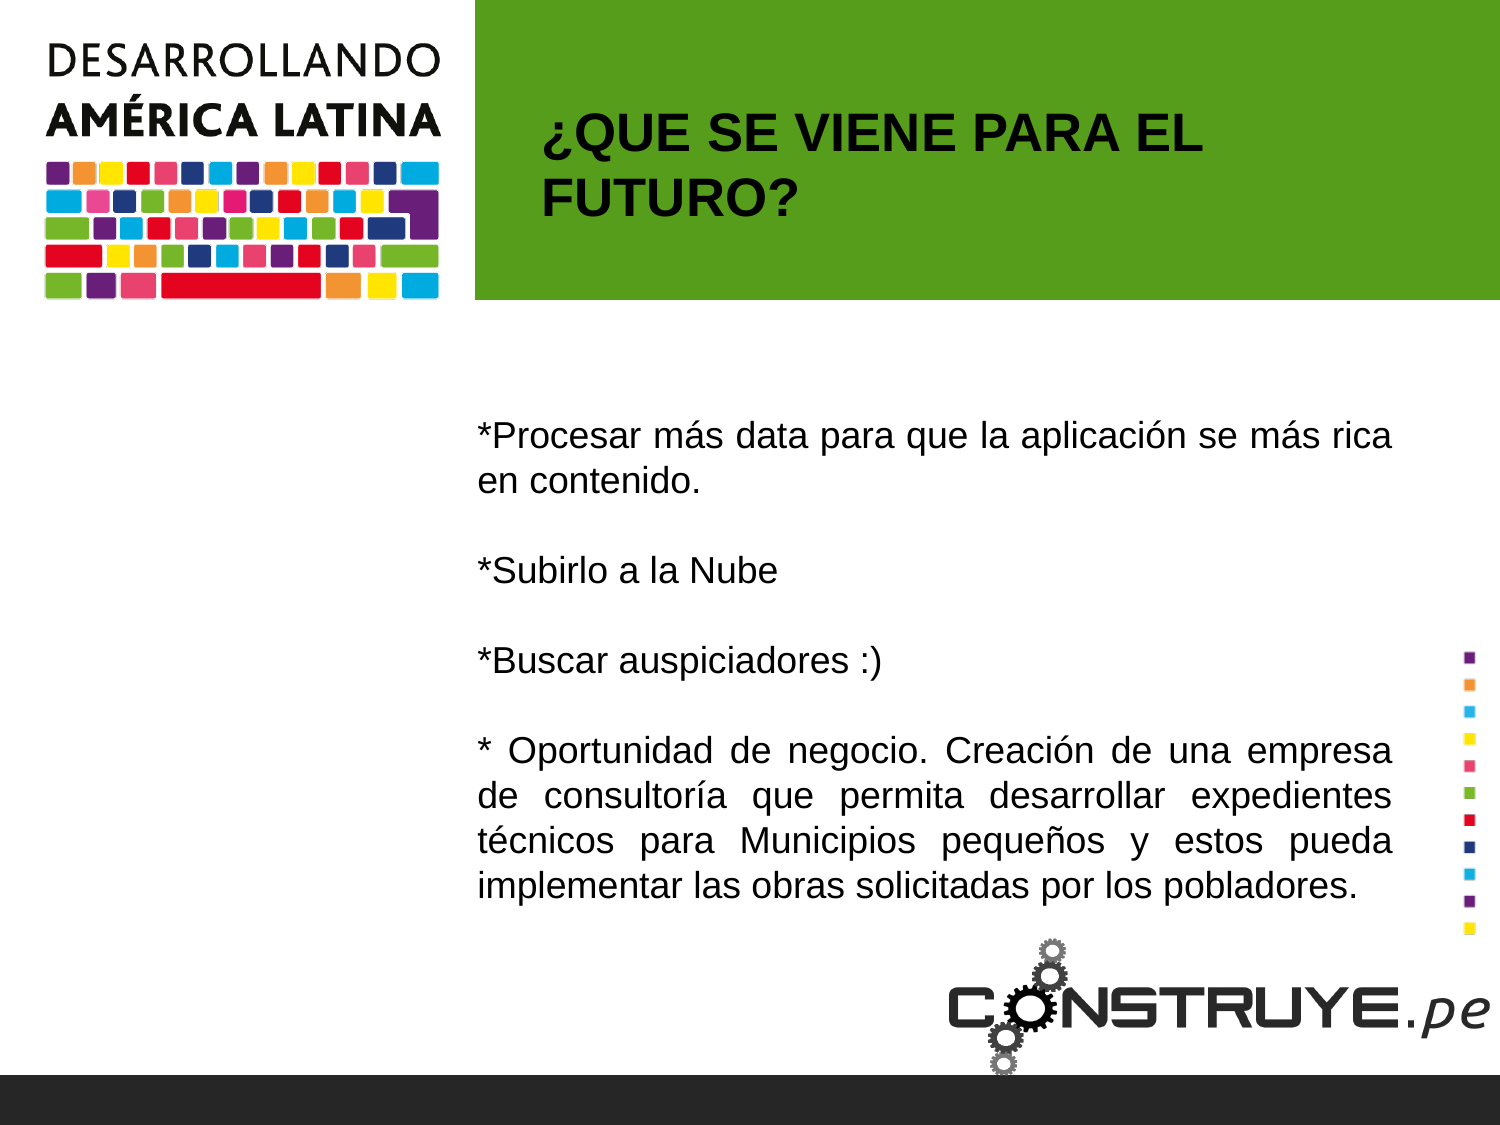

¿QUE SE VIENE PARA EL FUTURO?
*Procesar más data para que la aplicación se más rica en contenido.
*Subirlo a la Nube
*Buscar auspiciadores :)
* Oportunidad de negocio. Creación de una empresa de consultoría que permita desarrollar expedientes técnicos para Municipios pequeños y estos pueda implementar las obras solicitadas por los pobladores.